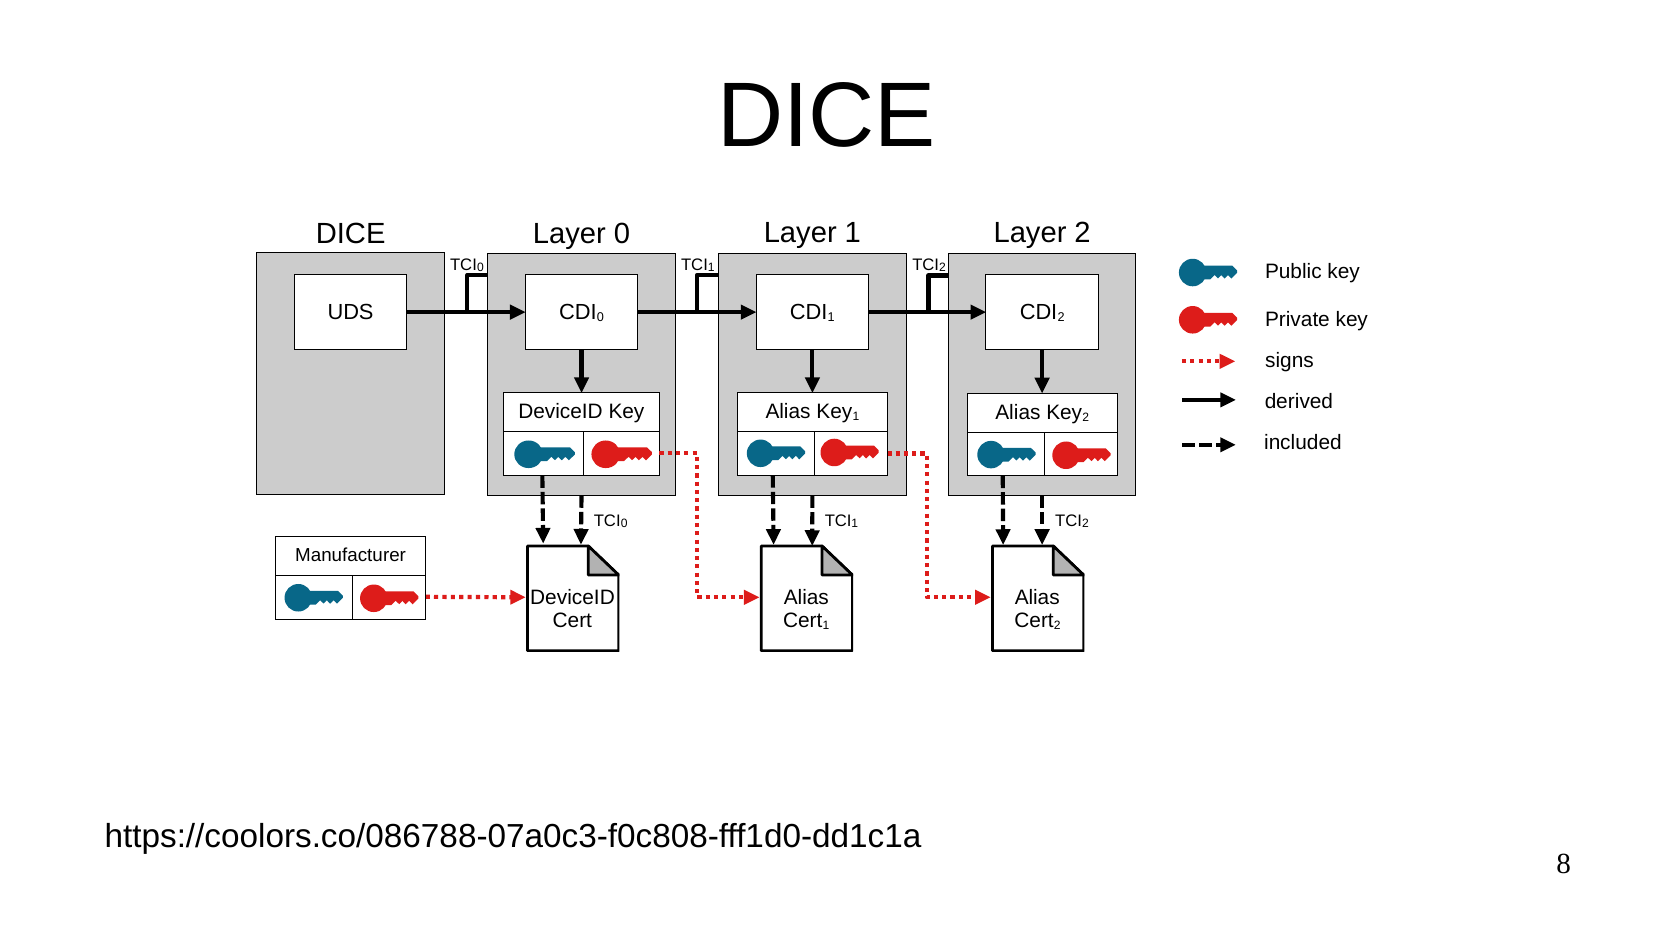

# DICE
Layer 1
Layer 2
DICE
Layer 0
TCI0
TCI1
TCI2
Public key
UDS
CDI0
CDI1
CDI2
Private key
signs
derived
DeviceID Key
Alias Key1
Alias Key2
included
TCI0
TCI1
TCI2
Manufacturer
DeviceID
Cert
Alias
Cert1
Alias
Cert2
https://coolors.co/086788-07a0c3-f0c808-fff1d0-dd1c1a
8